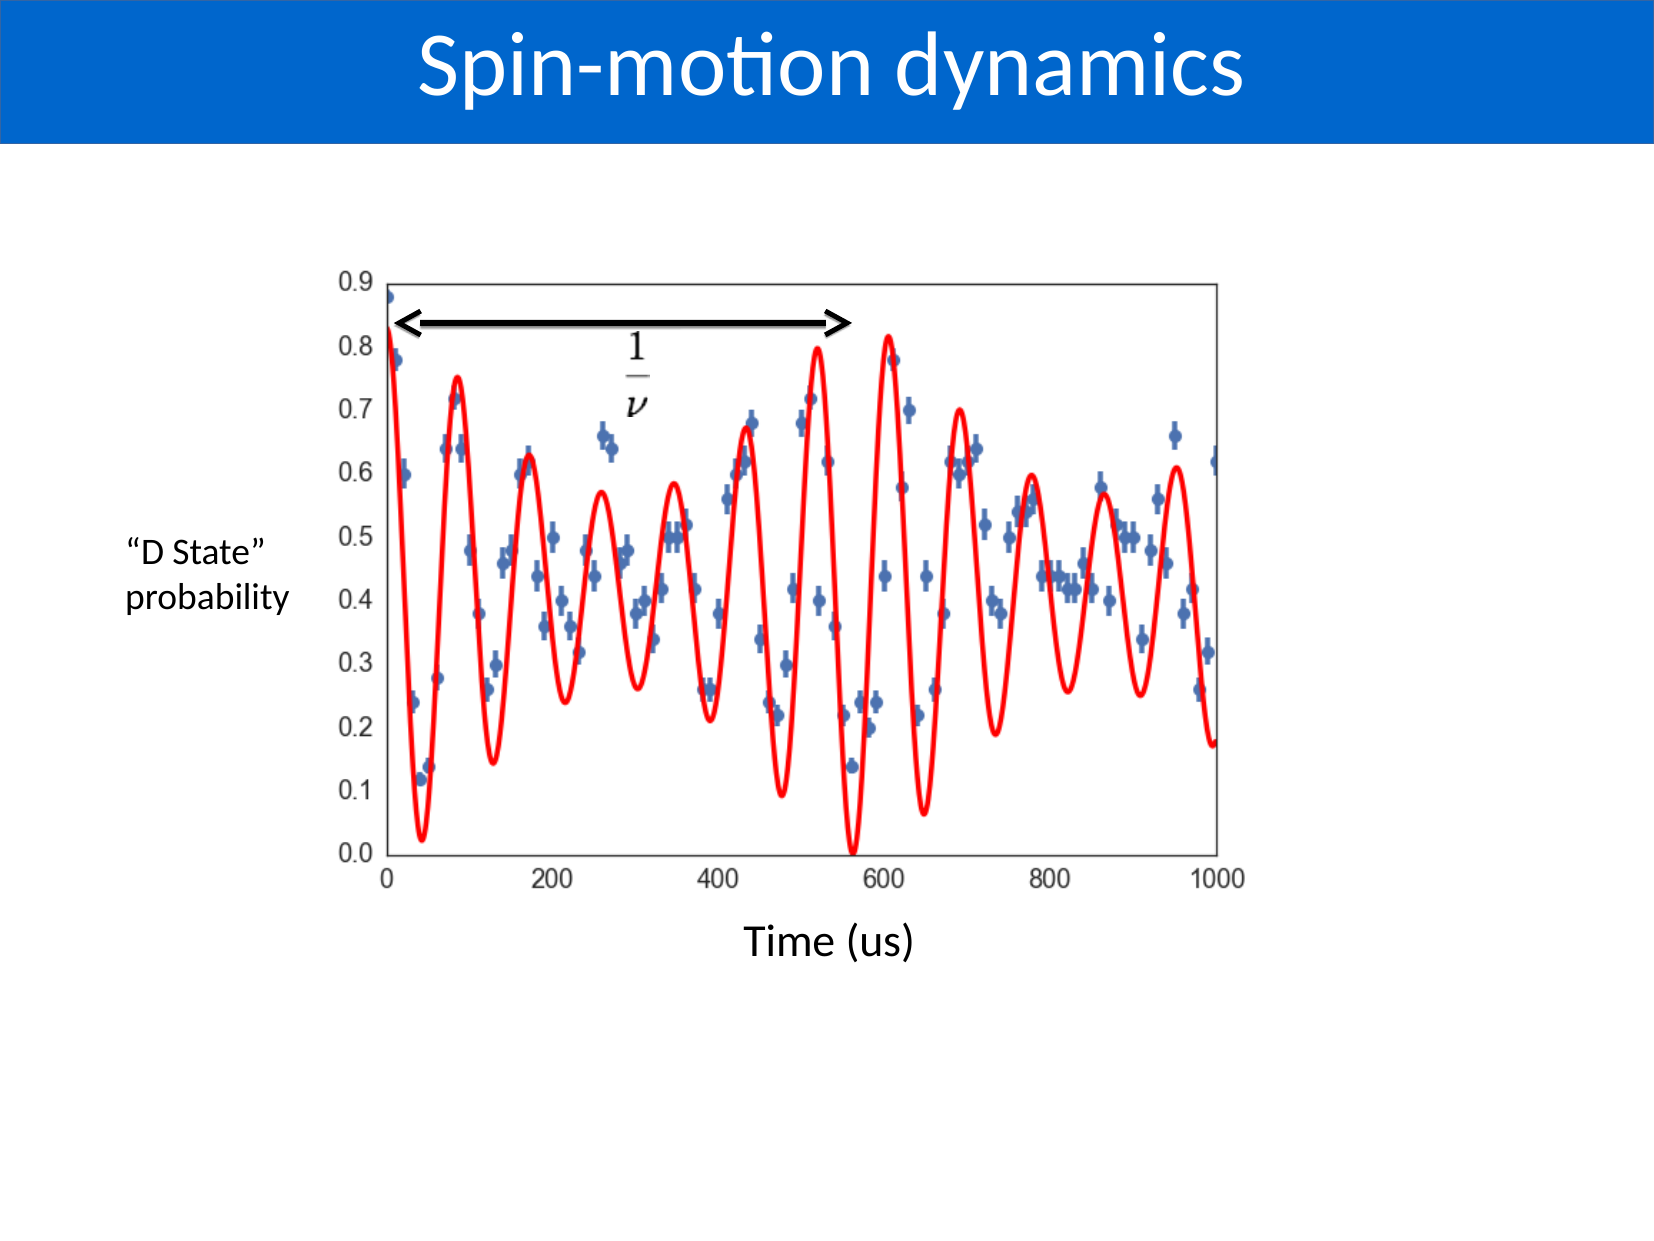

# Spin-motion dynamics
“D State”
probability
Time (us)